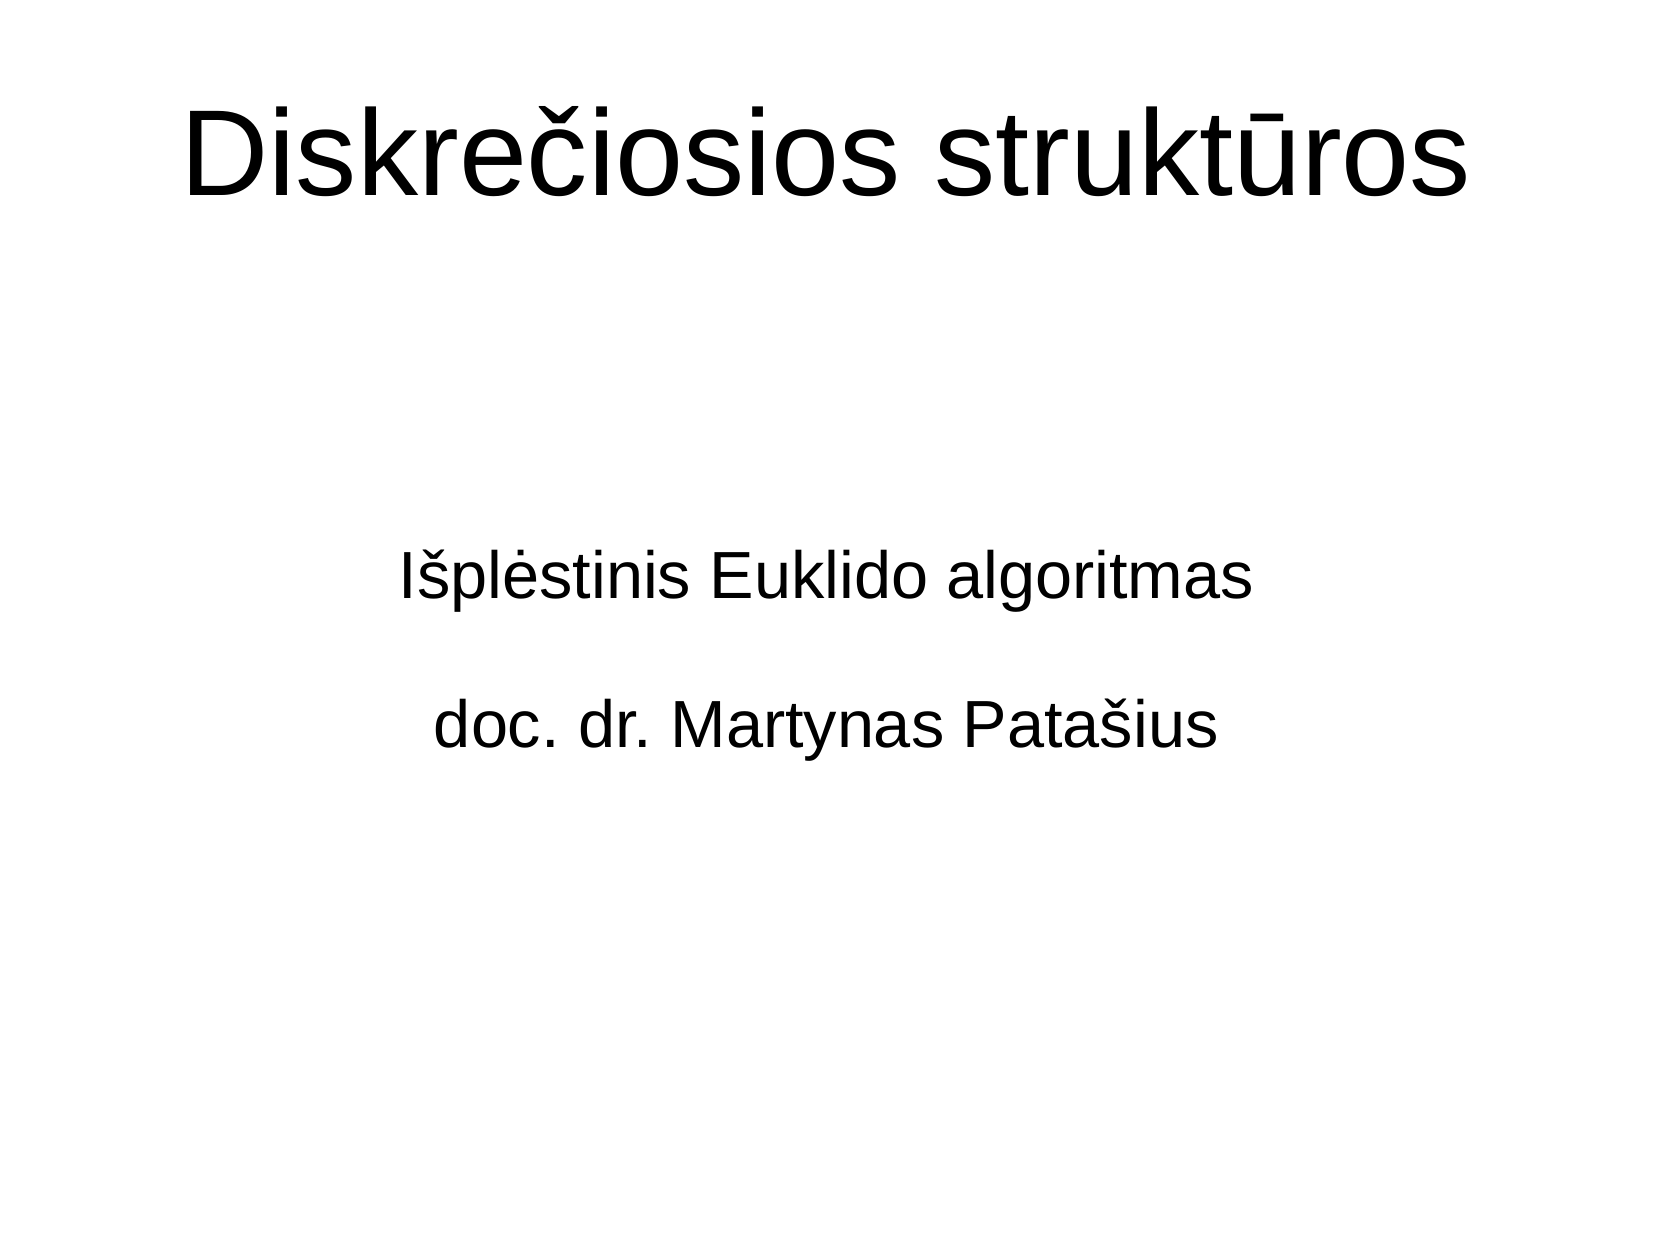

# Diskrečiosios struktūros
Išplėstinis Euklido algoritmas
doc. dr. Martynas Patašius